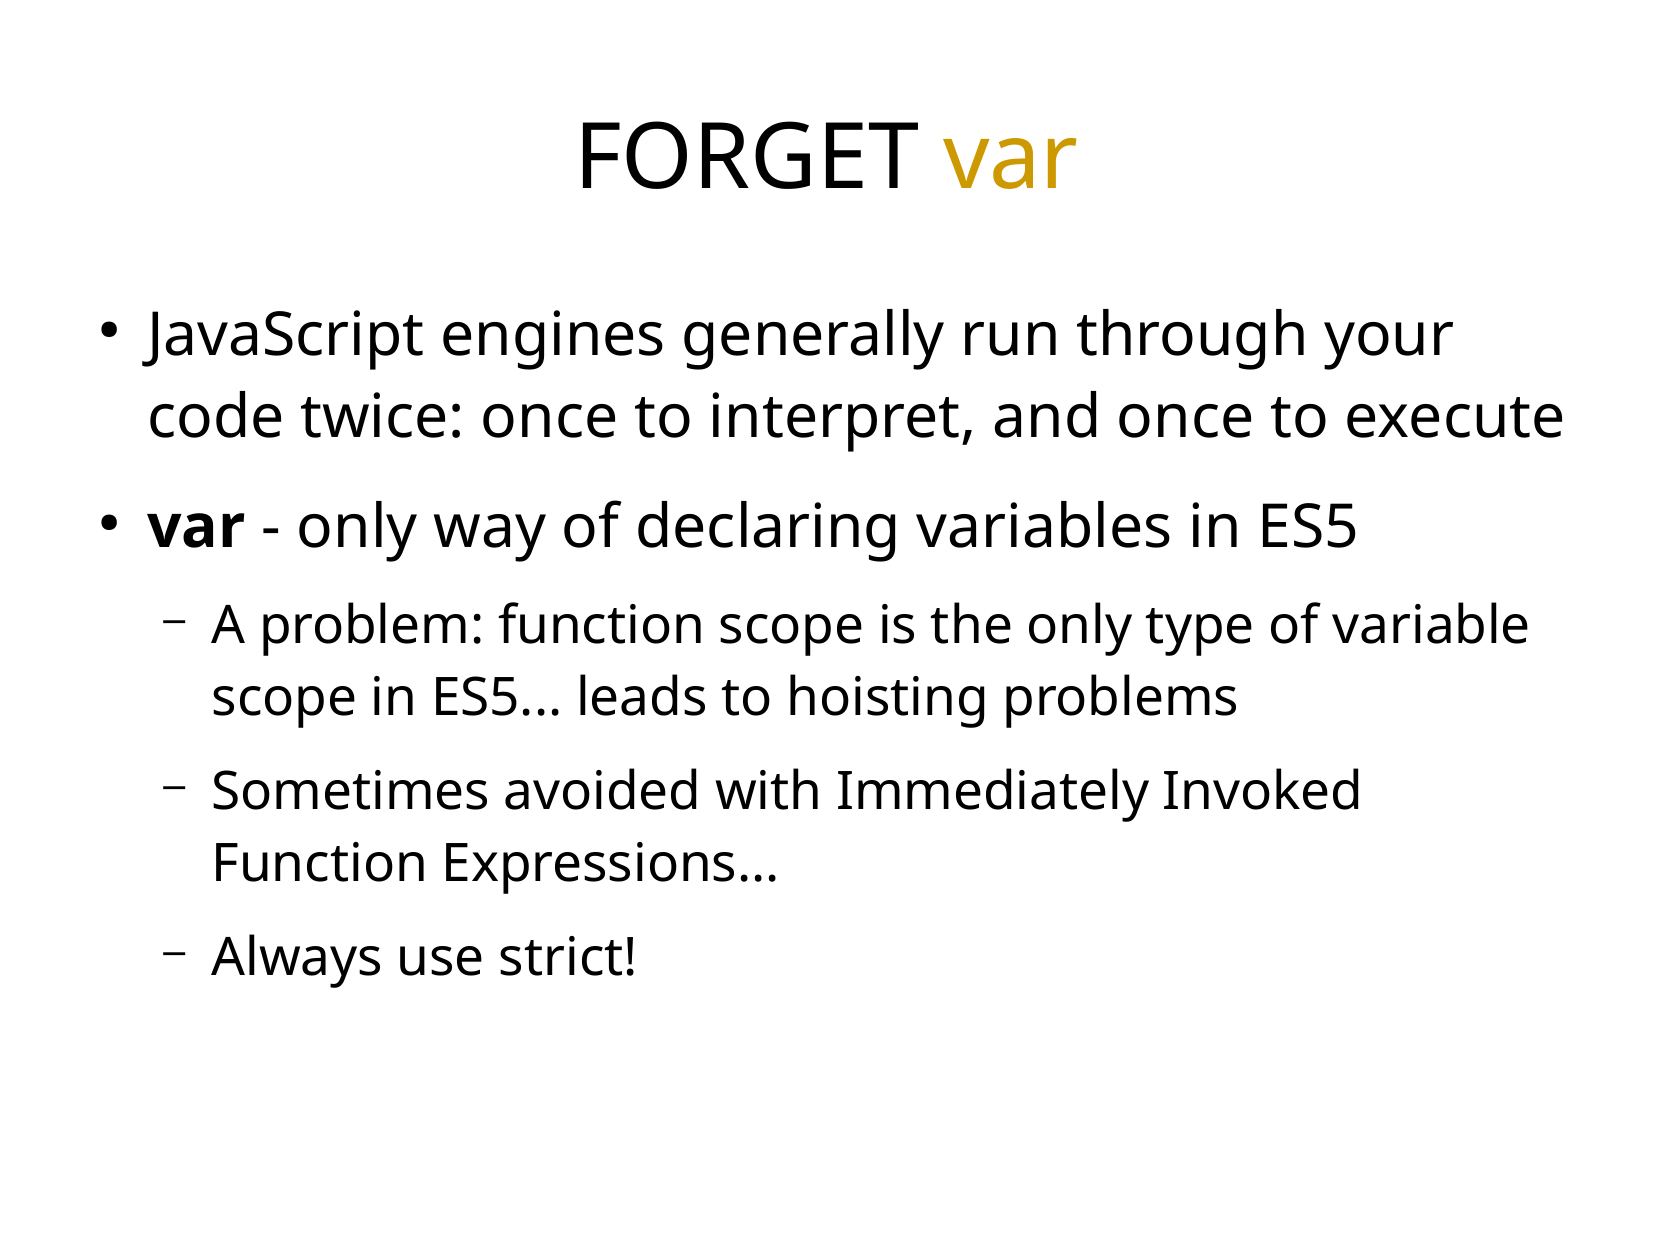

# FORGET var
JavaScript engines generally run through your code twice: once to interpret, and once to execute
var - only way of declaring variables in ES5
A problem: function scope is the only type of variable scope in ES5... leads to hoisting problems
Sometimes avoided with Immediately Invoked Function Expressions...
Always use strict!